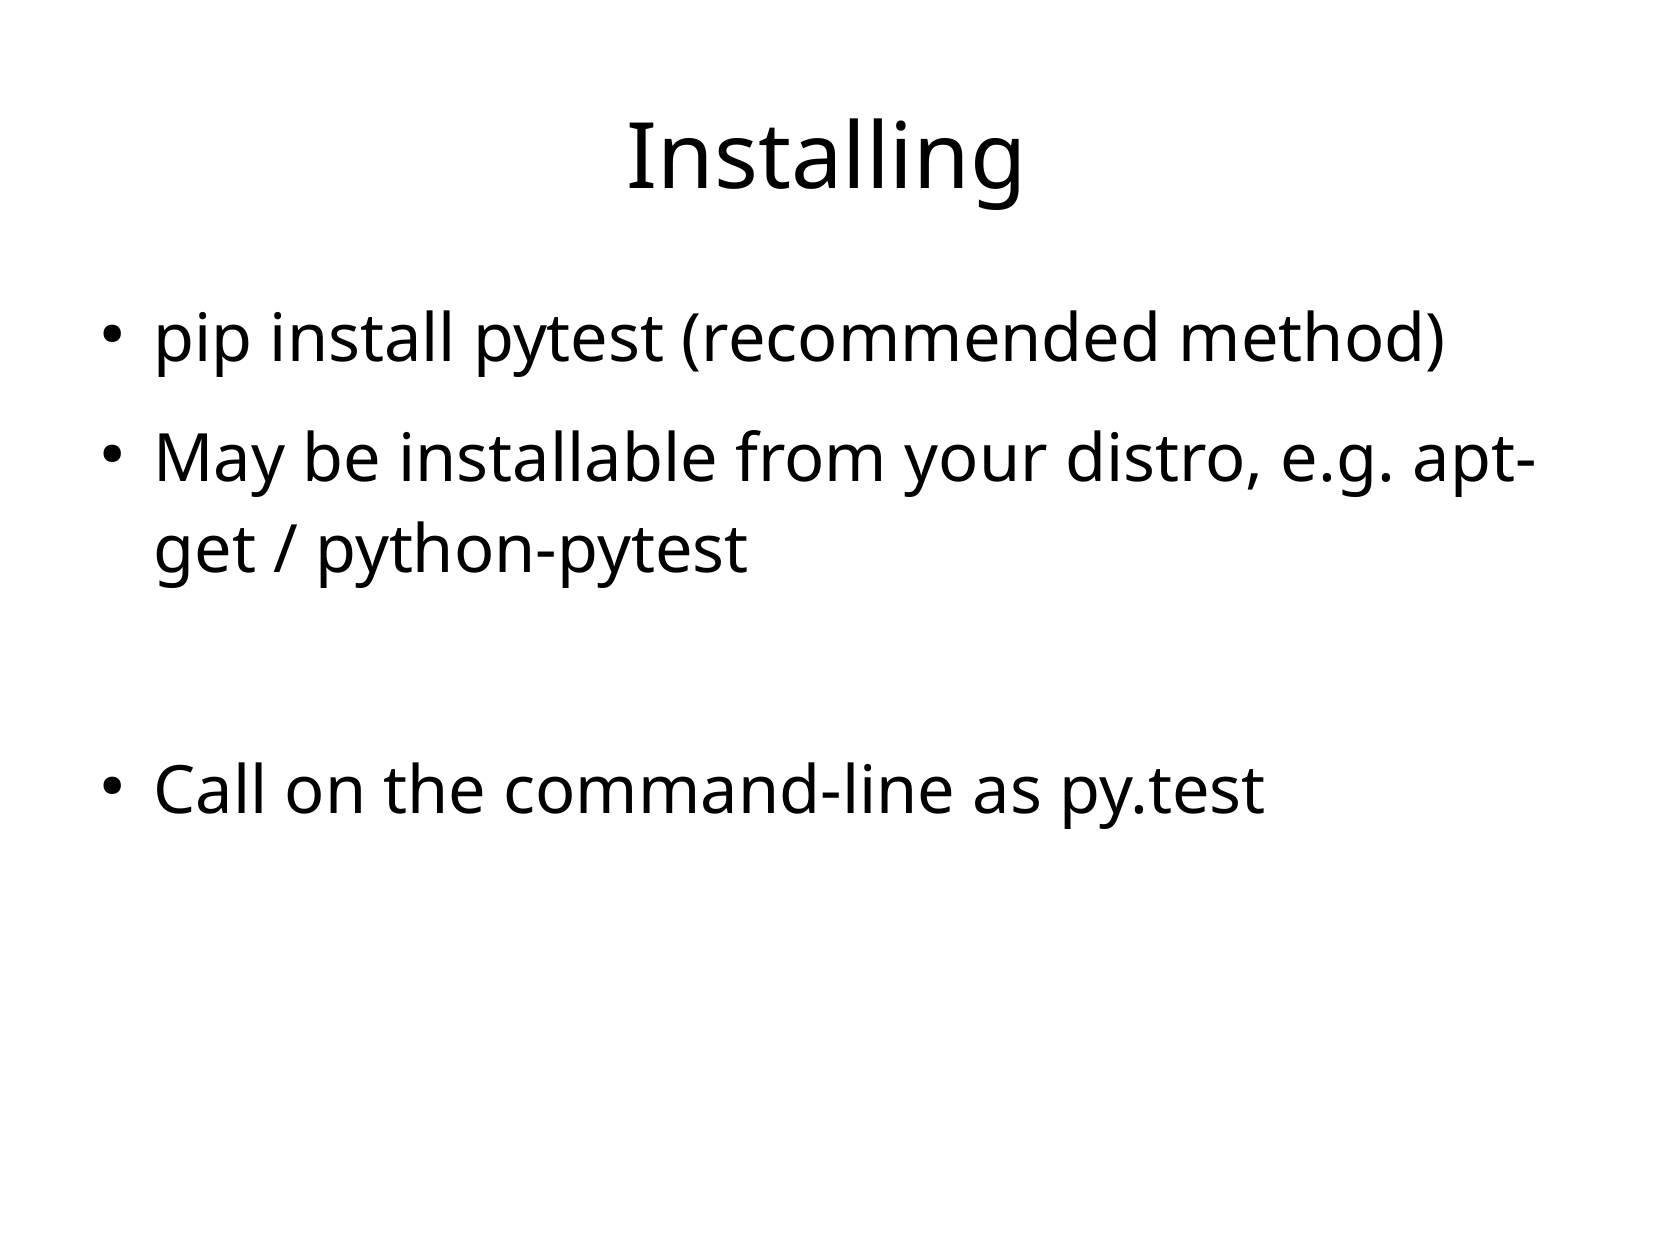

# Installing
pip install pytest (recommended method)
May be installable from your distro, e.g. apt-get / python-pytest
Call on the command-line as py.test